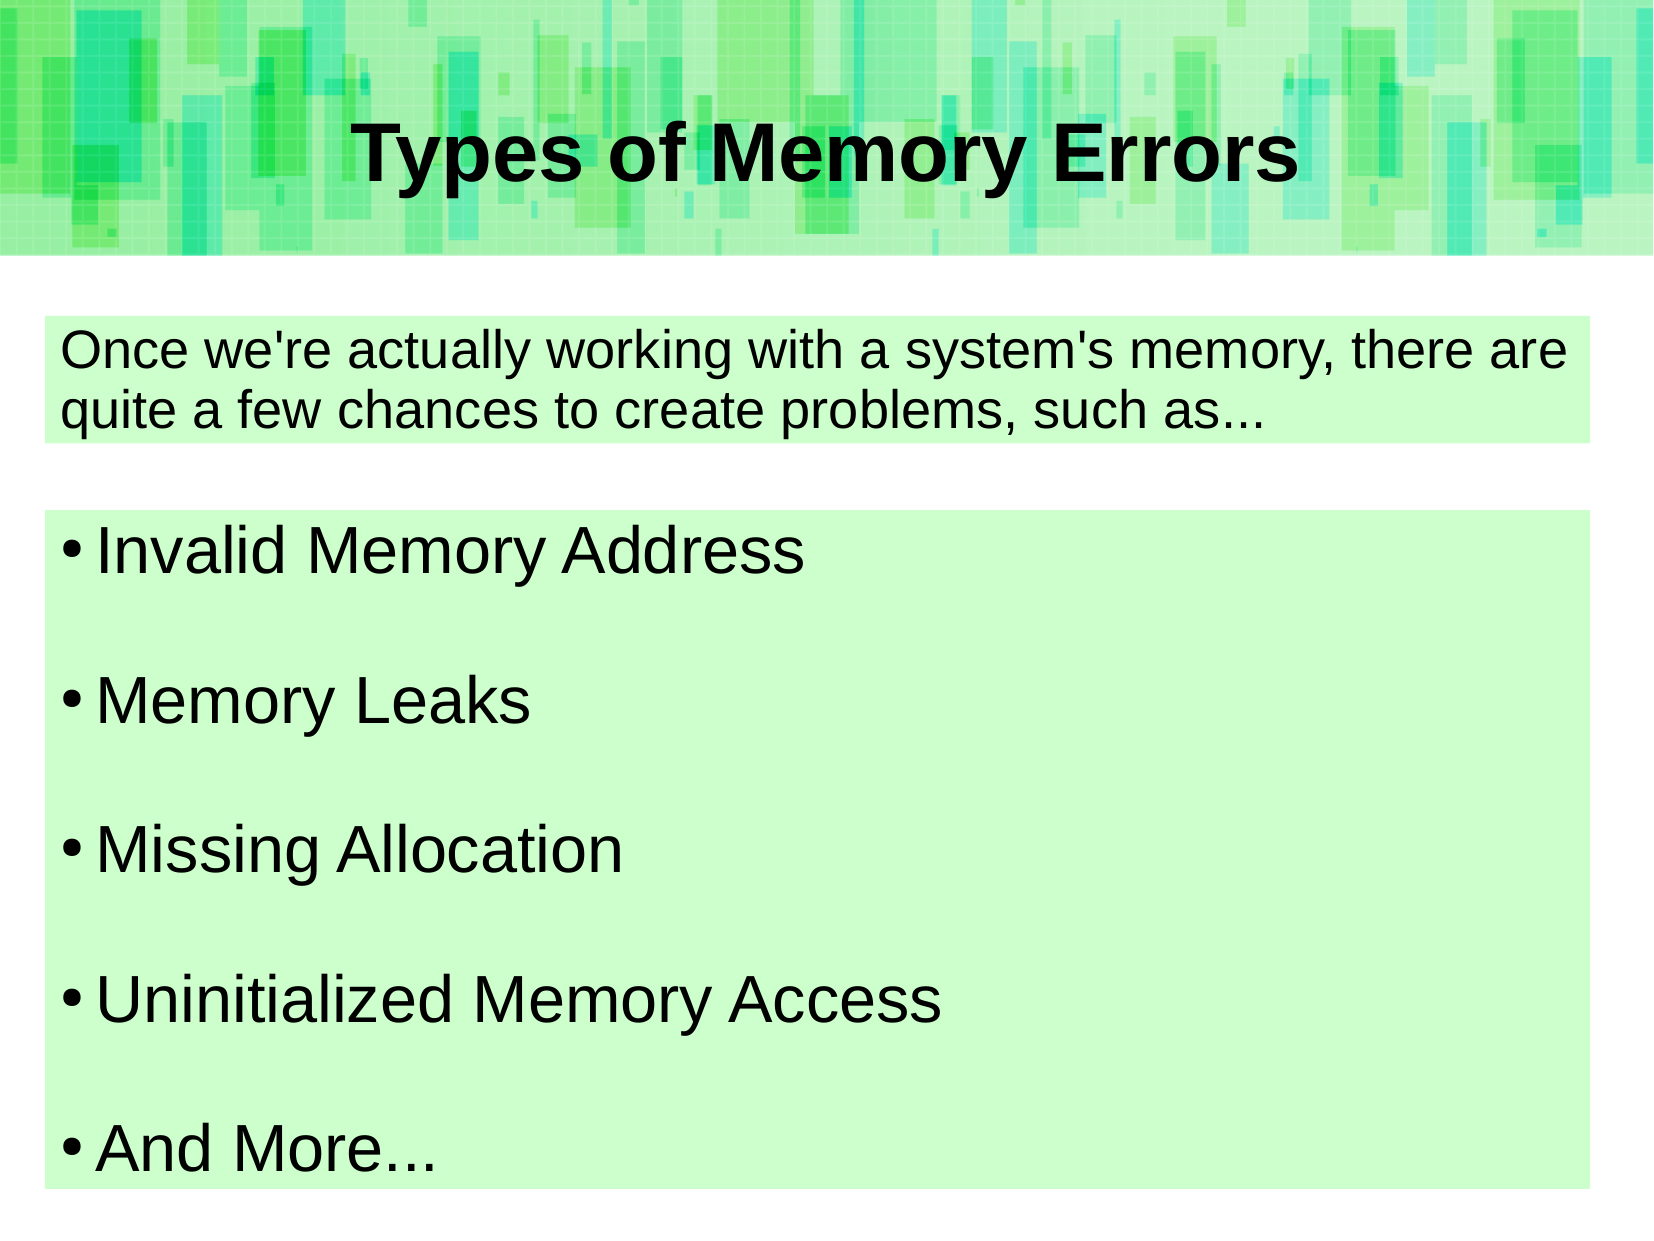

# Types of Memory Errors
Once we're actually working with a system's memory, there are quite a few chances to create problems, such as...
Invalid Memory Address
Memory Leaks
Missing Allocation
Uninitialized Memory Access
And More...